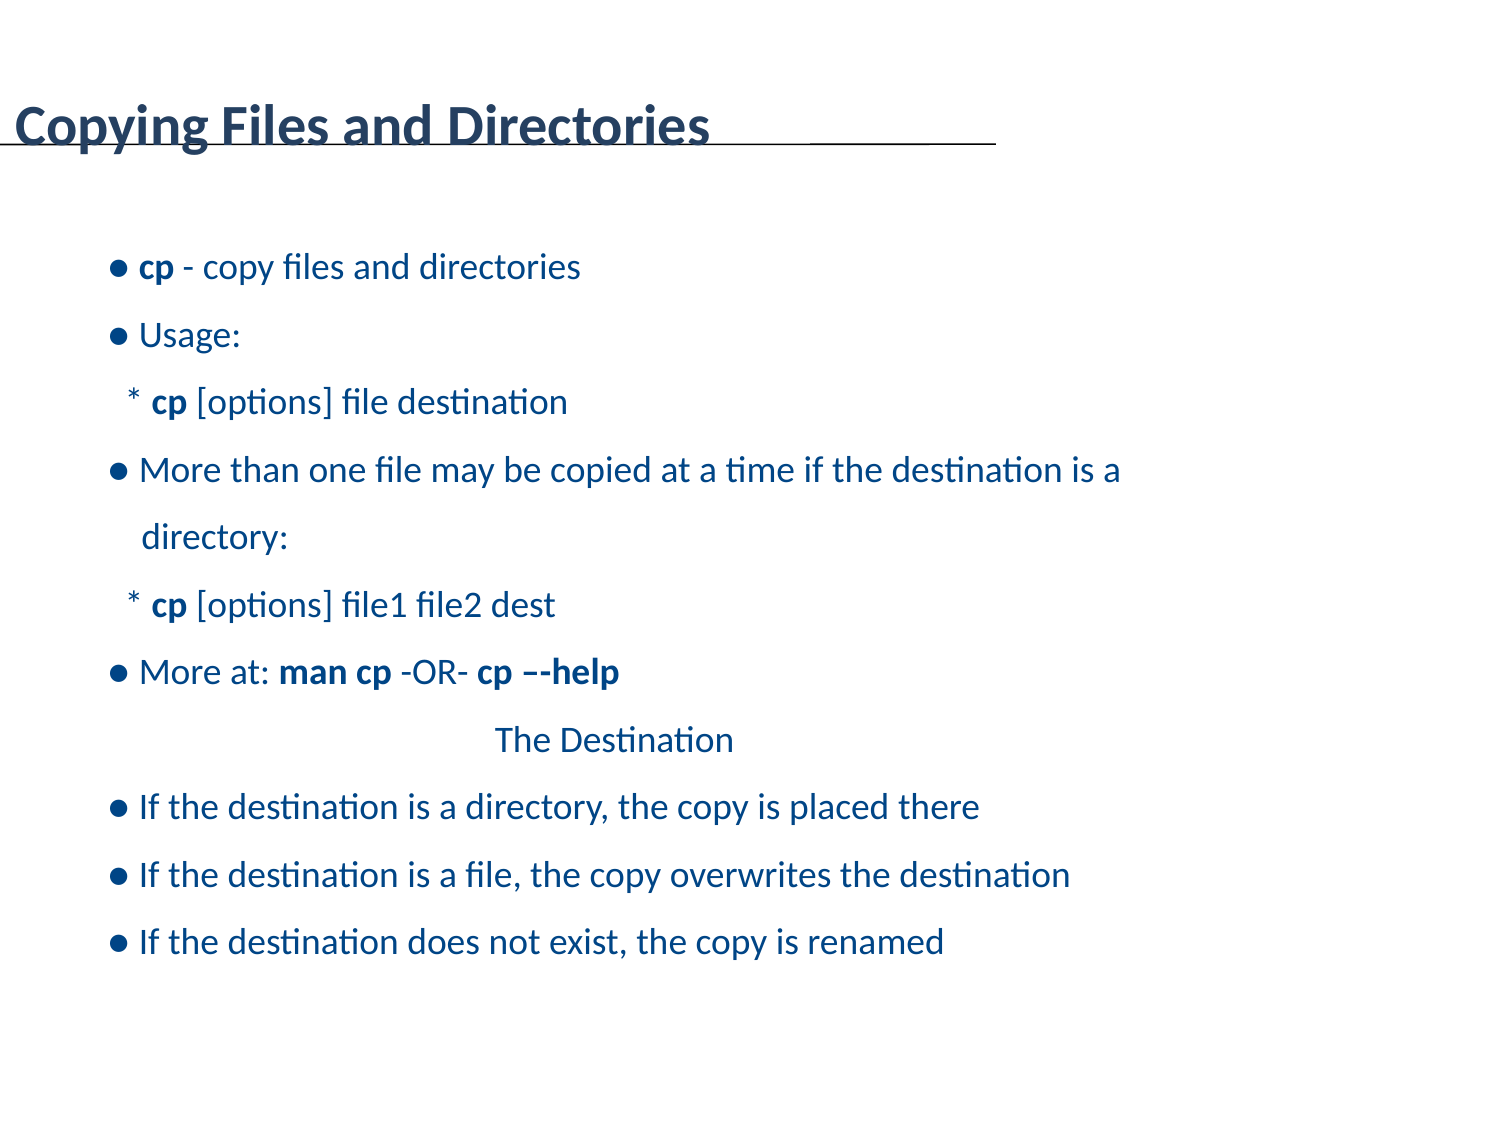

Copying Files and Directories
● cp - copy files and directories
● Usage:
 * cp [options] file destination
● More than one file may be copied at a time if the destination is a
 directory:
 * cp [options] file1 file2 dest
● More at: man cp -OR- cp –-help
The Destination
● If the destination is a directory, the copy is placed there
● If the destination is a file, the copy overwrites the destination
● If the destination does not exist, the copy is renamed